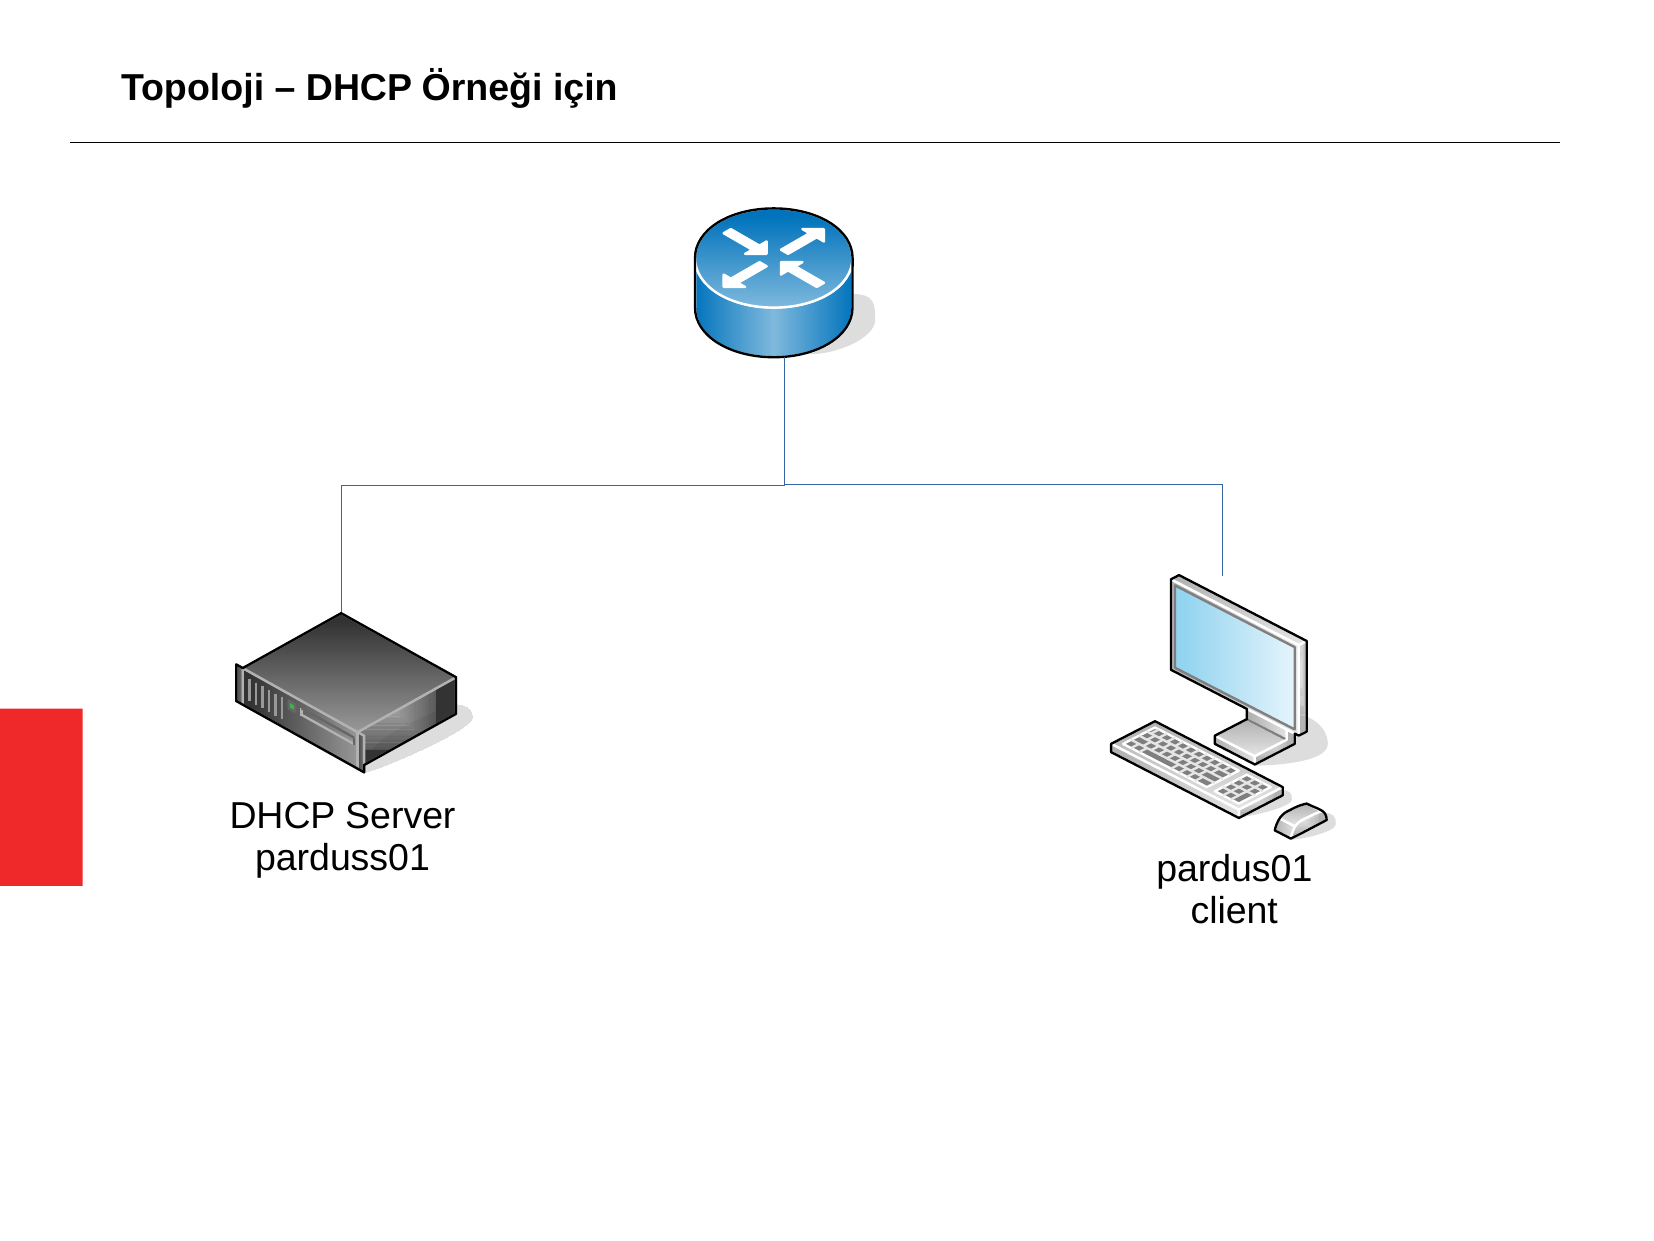

Topoloji – DHCP Örneği için
pardus01
client
DHCP Server
parduss01